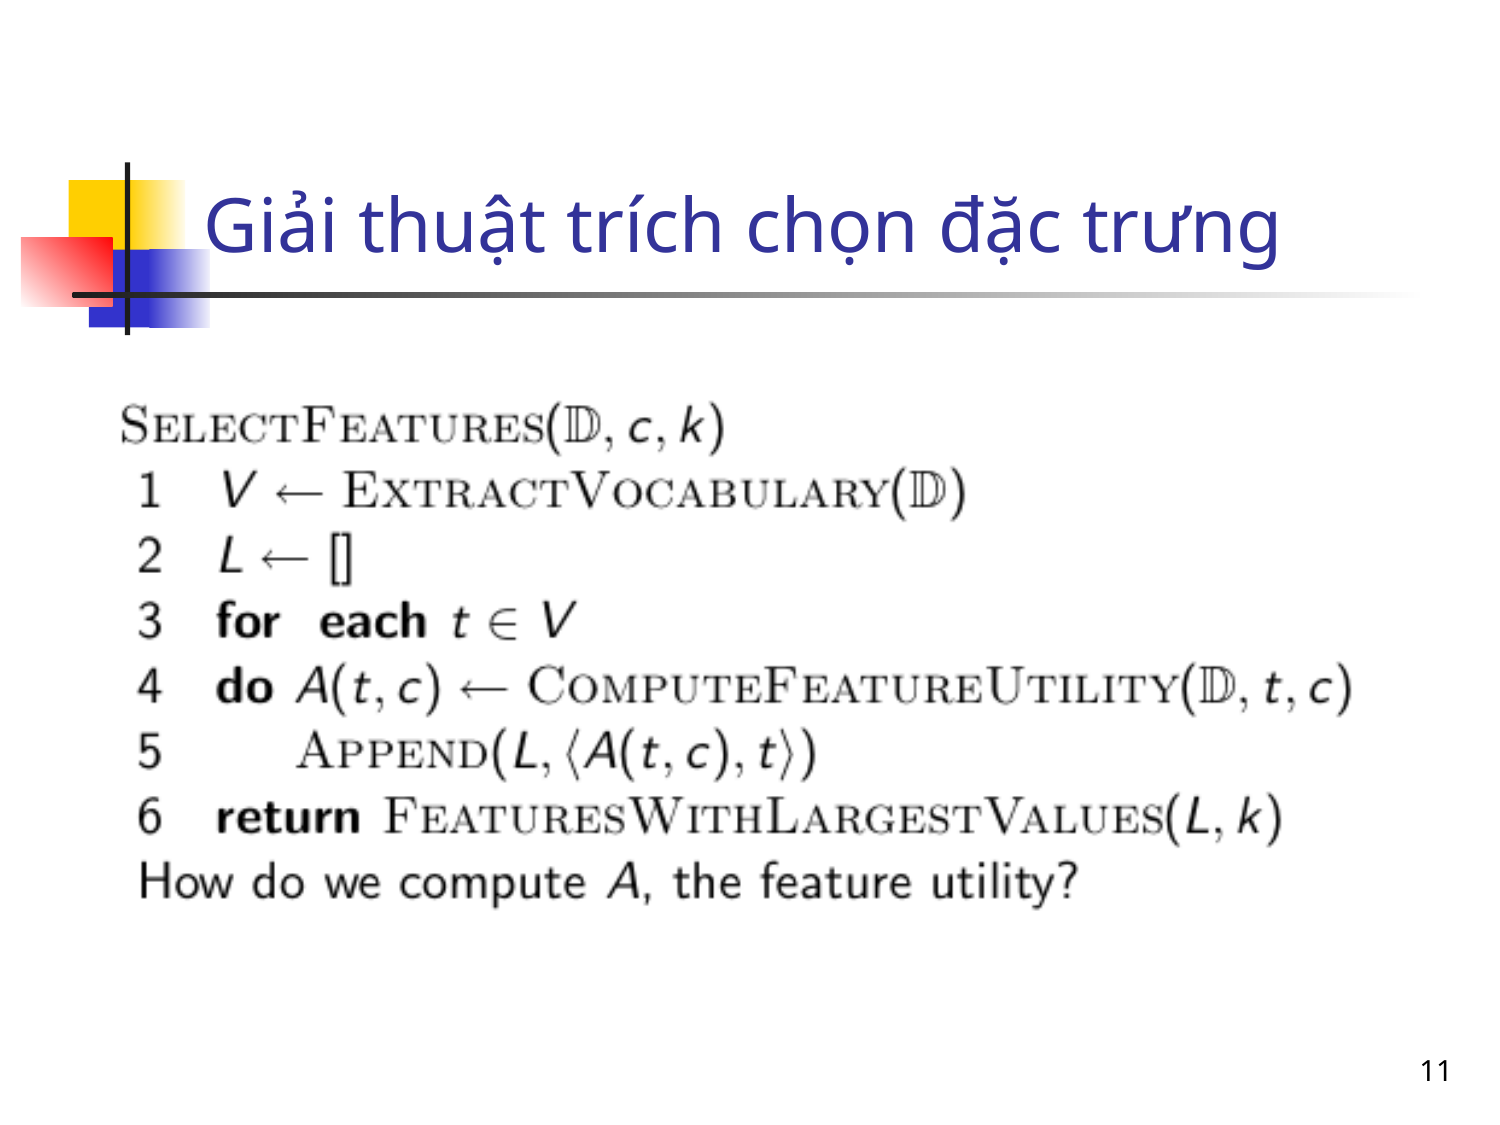

# Giải thuật trích chọn đặc trưng